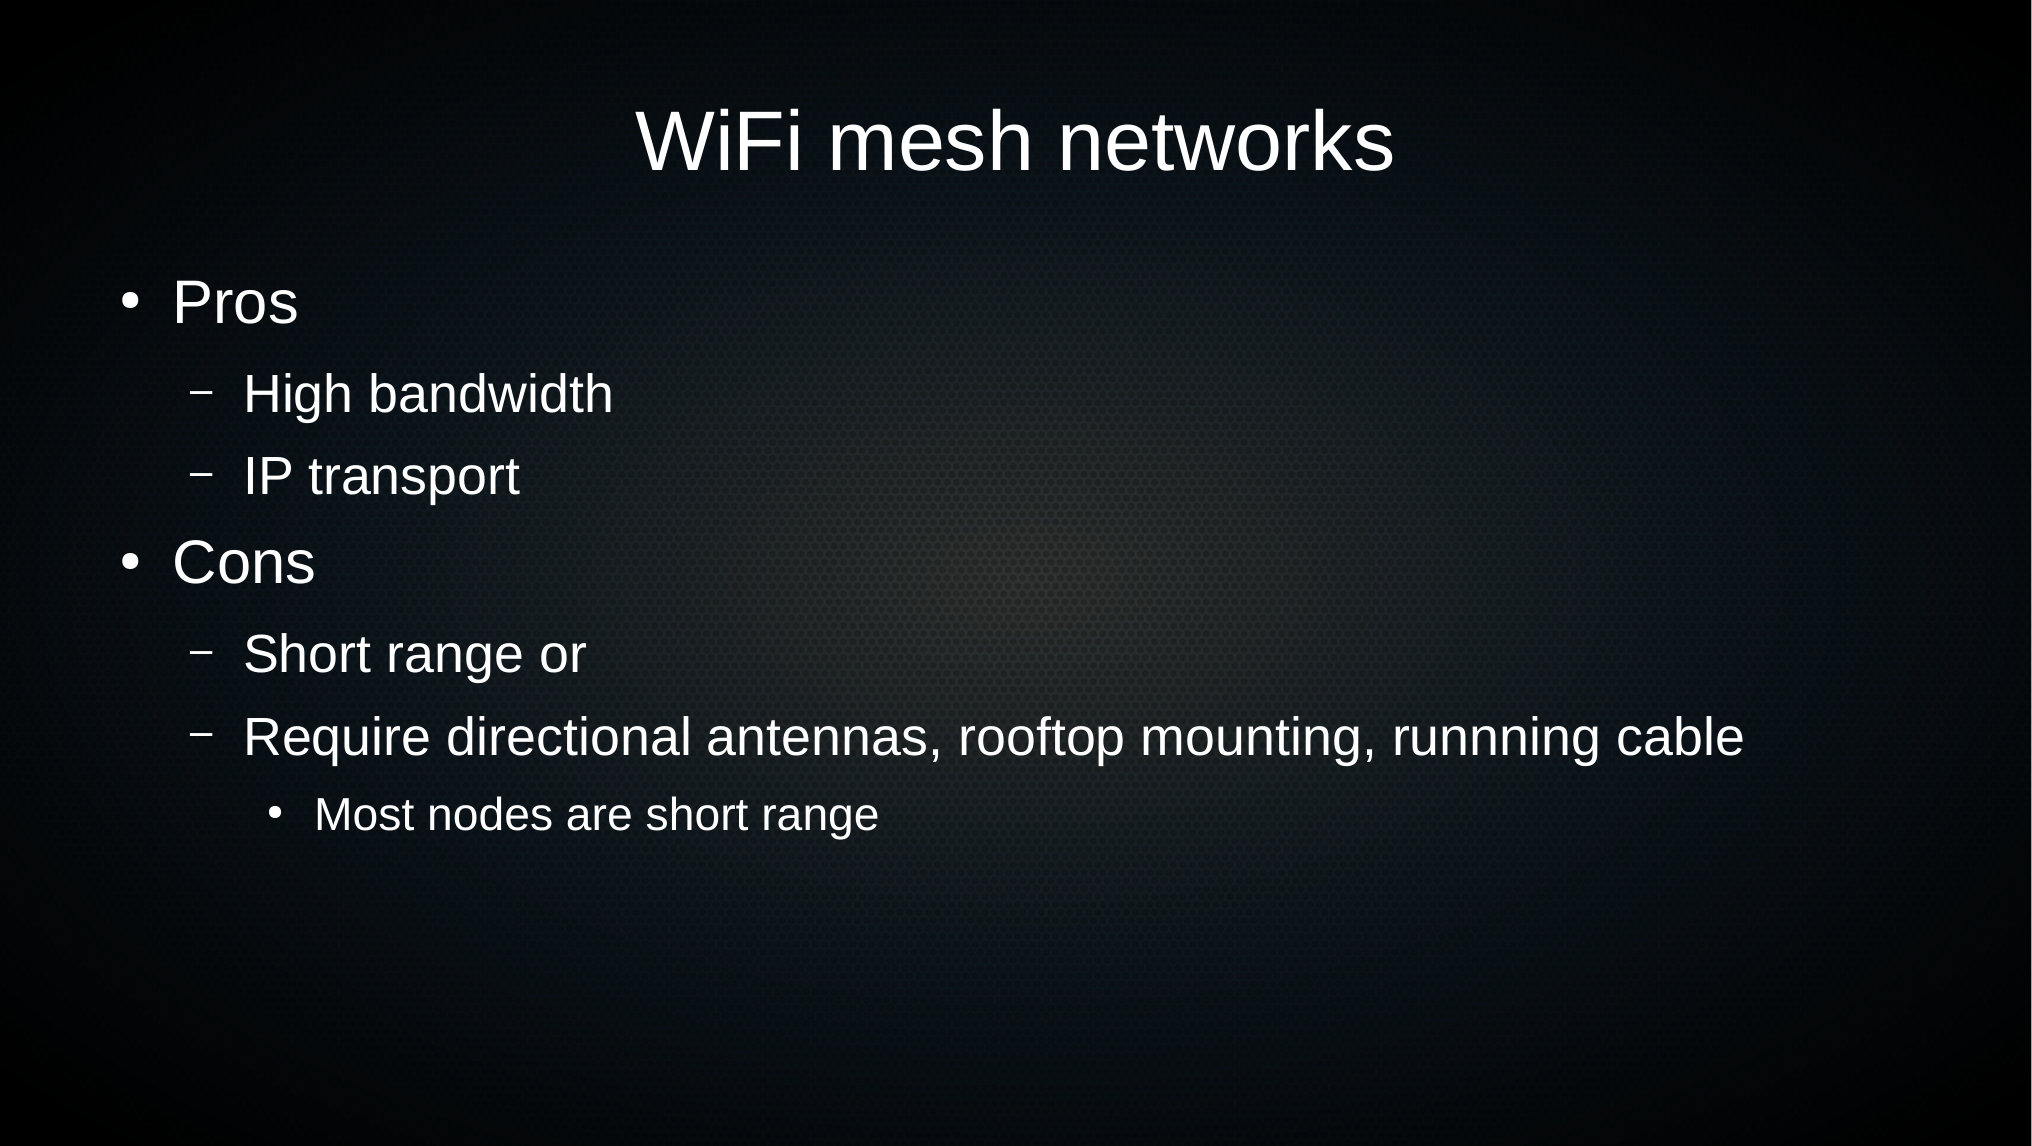

# WiFi mesh networks
Pros
High bandwidth
IP transport
Cons
Short range or
Require directional antennas, rooftop mounting, runnning cable
Most nodes are short range